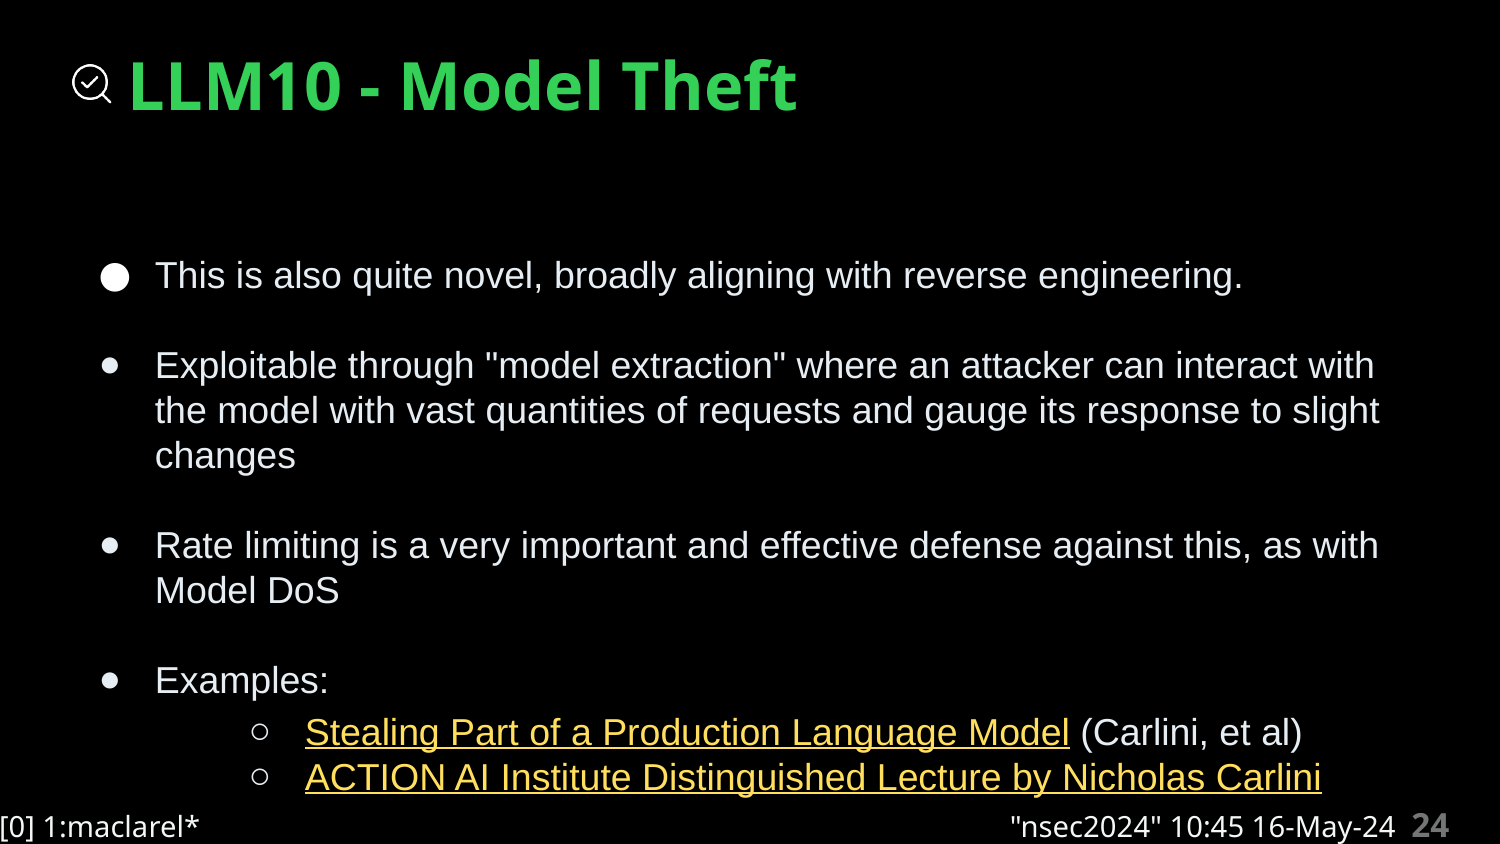

LLM10 - Model Theft
This is also quite novel, broadly aligning with reverse engineering.
Exploitable through "model extraction" where an attacker can interact with the model with vast quantities of requests and gauge its response to slight changes
Rate limiting is a very important and effective defense against this, as with Model DoS
Examples:
Stealing Part of a Production Language Model (Carlini, et al)
ACTION AI Institute Distinguished Lecture by Nicholas Carlini
[0] 1:maclarel* "nsec2024" 10:45 16-May-24 24